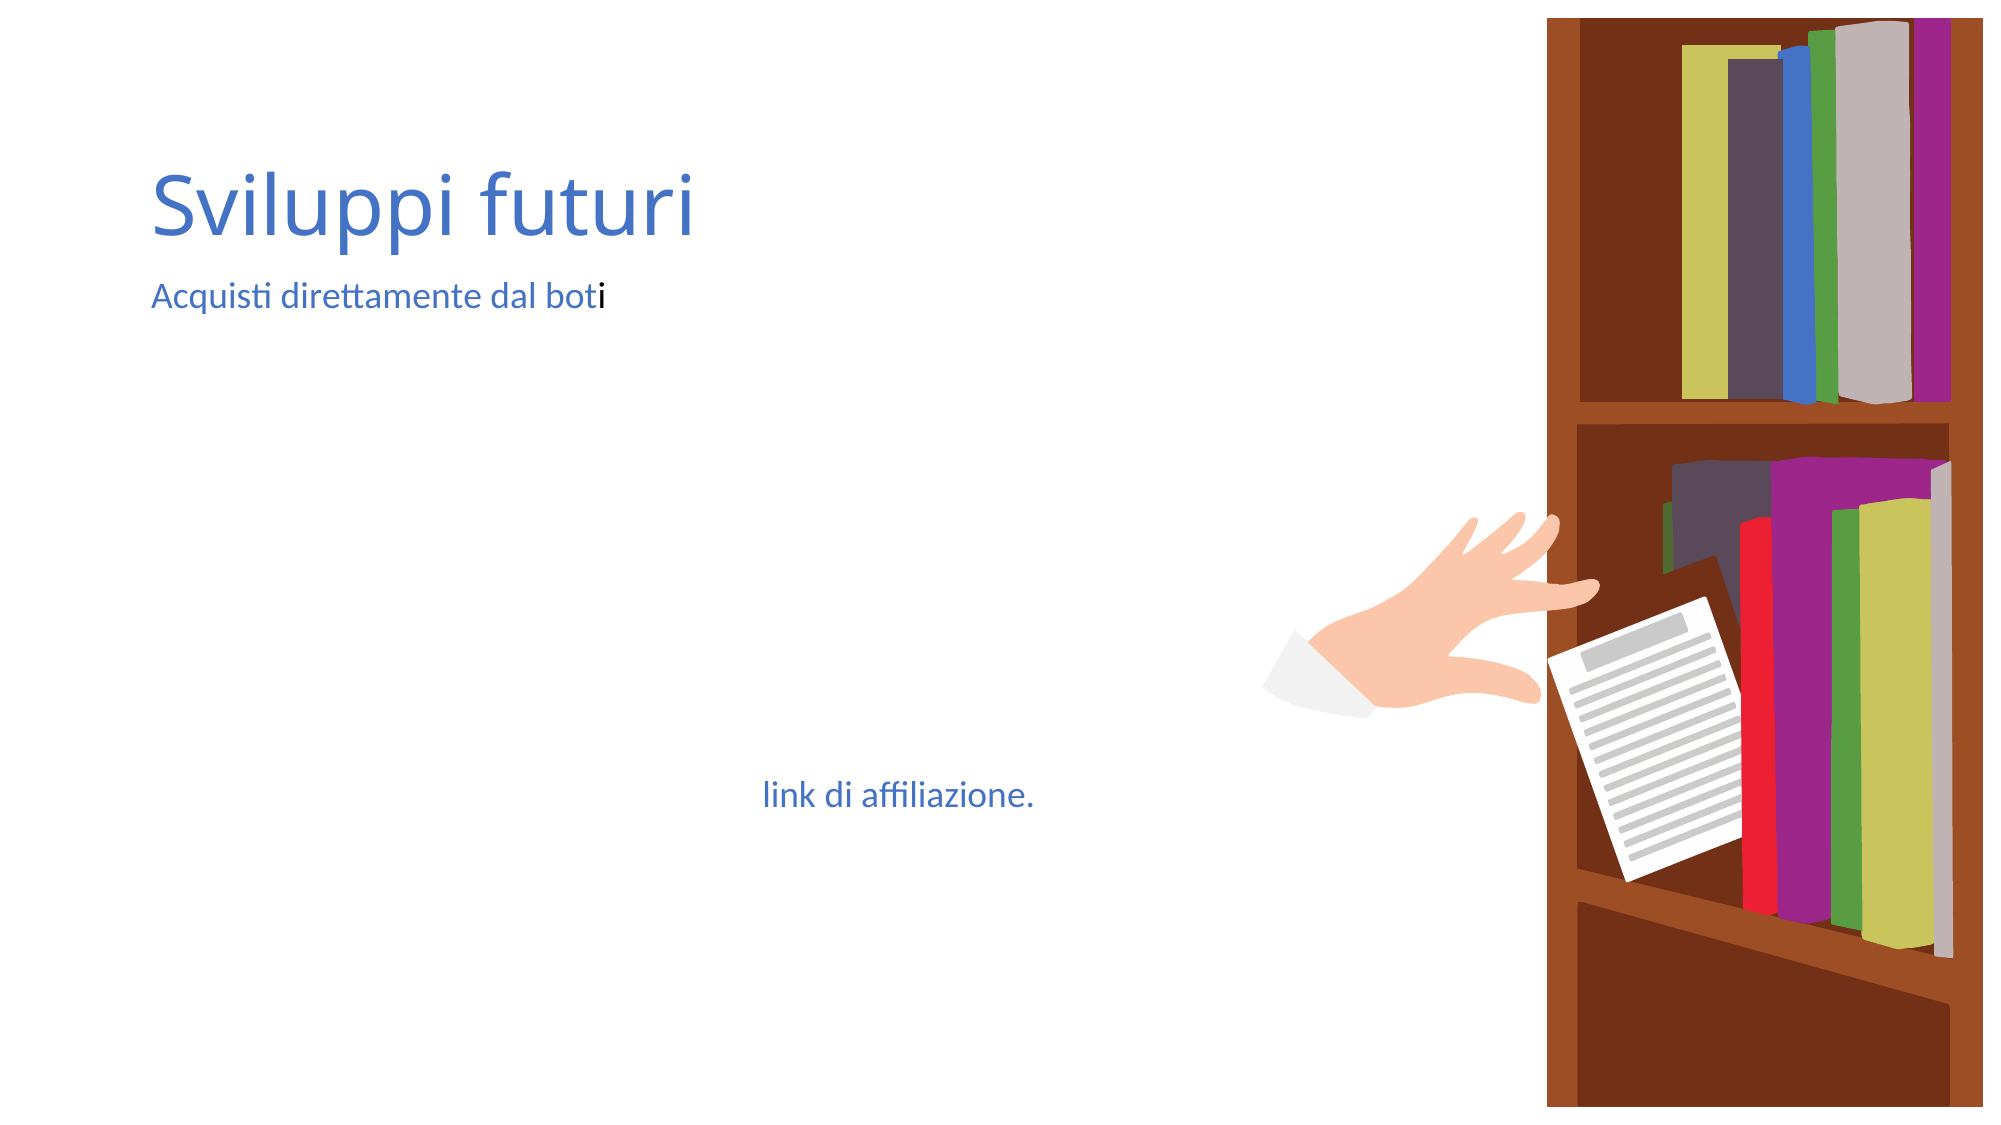

Sviluppi futuri
Acquisti direttamente dal boti
Vogliamo migliorare l’esperienza di utilizzo del bot, garantendo ulteriore comodità per i nostri utenti.
Oltre a generare i link dei libri ricercati e di conoscere le recensioni, vorremmo poter offrire un servizio di acquisto diretto dal nostro bot.
In caso il bot riscuotesse un discreto successo potremmo contattare le diverse aziende con cui opera il bot, al fine di poter ottenere la possibilità di generare link di affiliazione.
Creando cosi la possibilità di ricevere un compenso percentuale sul prezzo del libro ogni qualvolta un utente acquista un libro tramite il link generato.